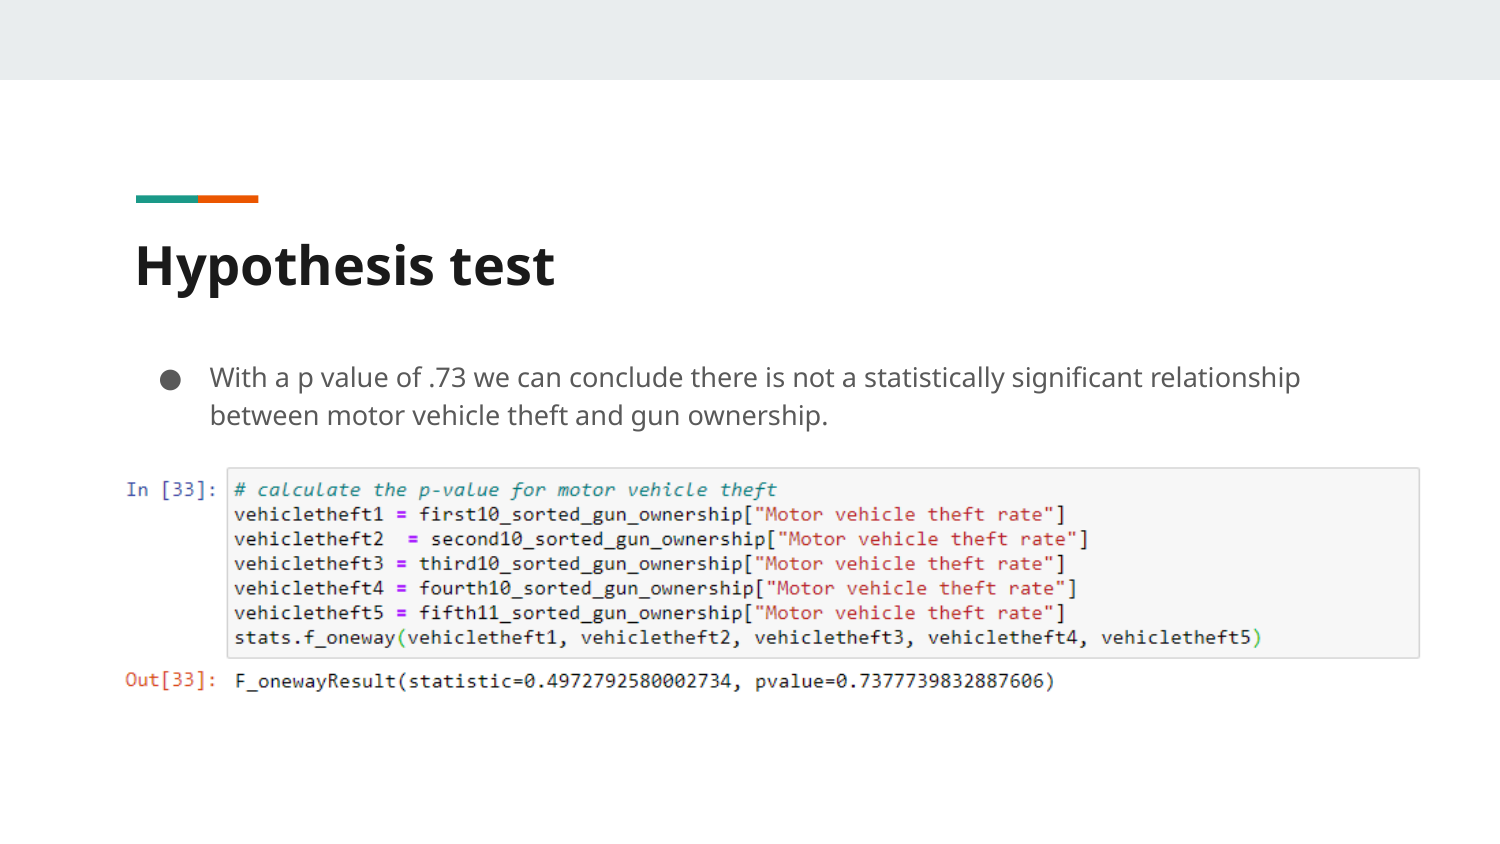

# Hypothesis test
With a p value of .73 we can conclude there is not a statistically significant relationship between motor vehicle theft and gun ownership.